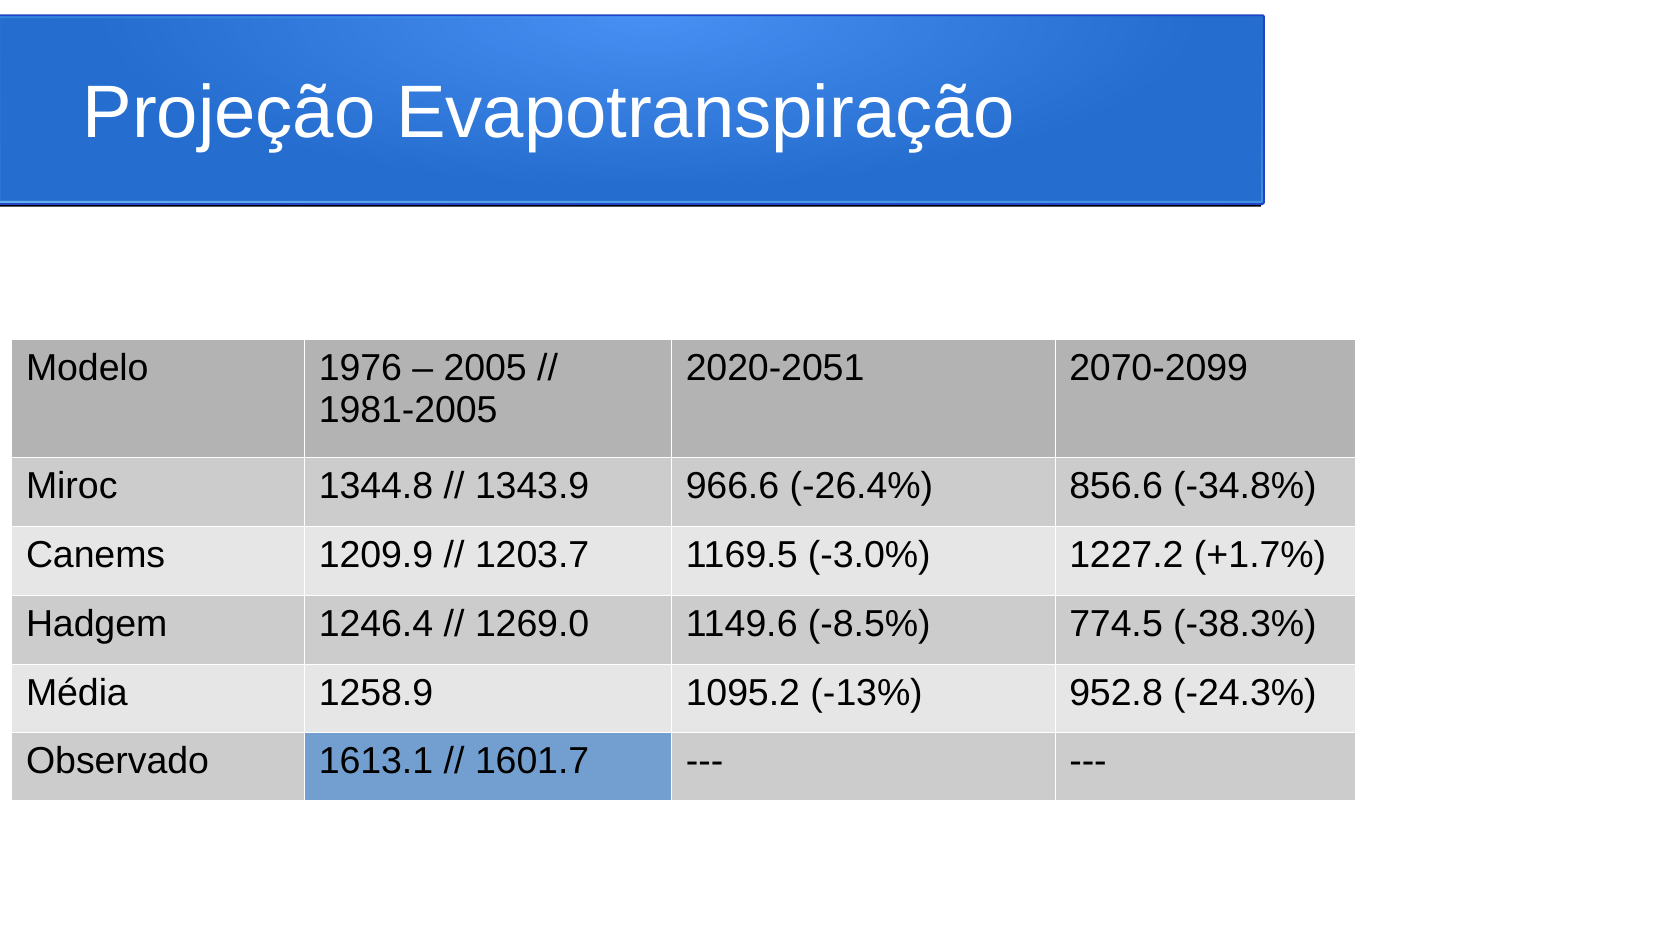

# Projeção Evapotranspiração
| Modelo | 1976 – 2005 // 1981-2005 | 2020-2051 | 2070-2099 |
| --- | --- | --- | --- |
| Miroc | 1344.8 // 1343.9 | 966.6 (-26.4%) | 856.6 (-34.8%) |
| Canems | 1209.9 // 1203.7 | 1169.5 (-3.0%) | 1227.2 (+1.7%) |
| Hadgem | 1246.4 // 1269.0 | 1149.6 (-8.5%) | 774.5 (-38.3%) |
| Média | 1258.9 | 1095.2 (-13%) | 952.8 (-24.3%) |
| Observado | 1613.1 // 1601.7 | --- | --- |